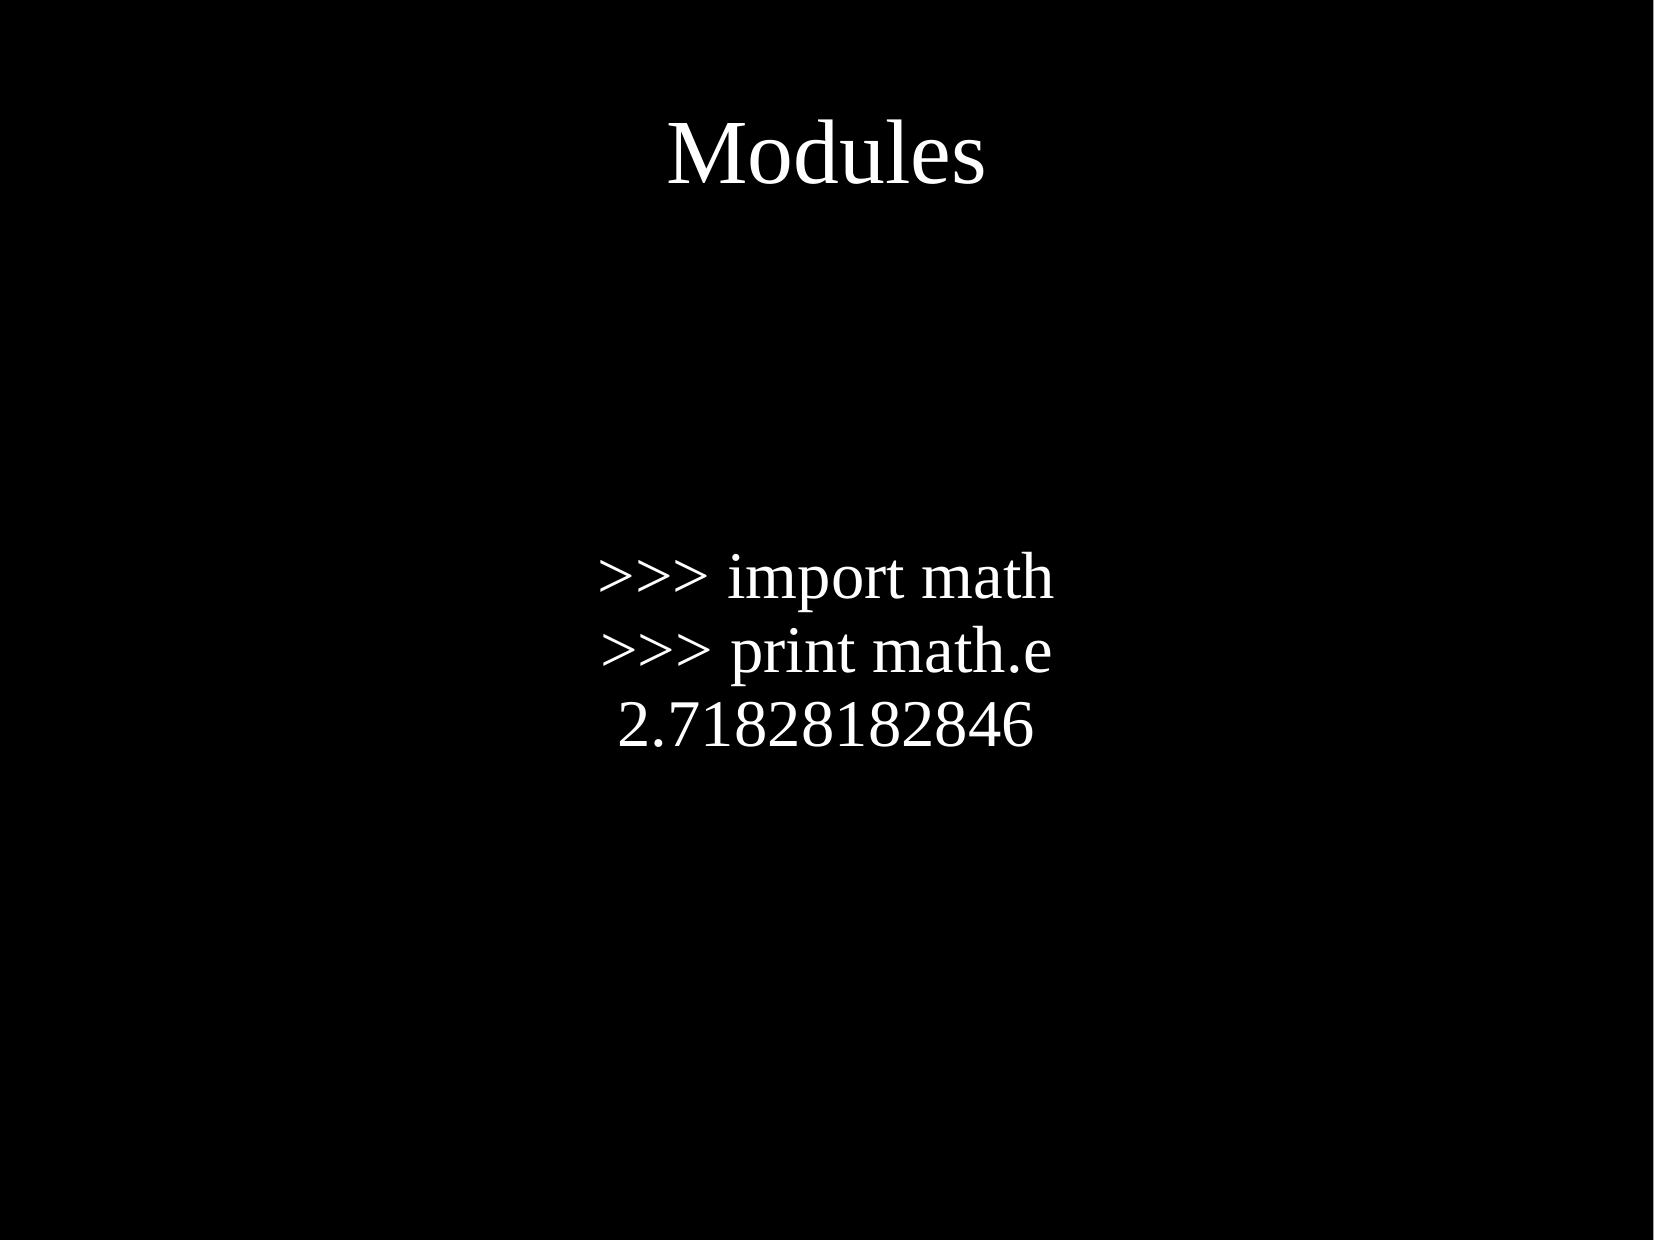

# Modules
>>> import math
>>> print math.e
2.71828182846